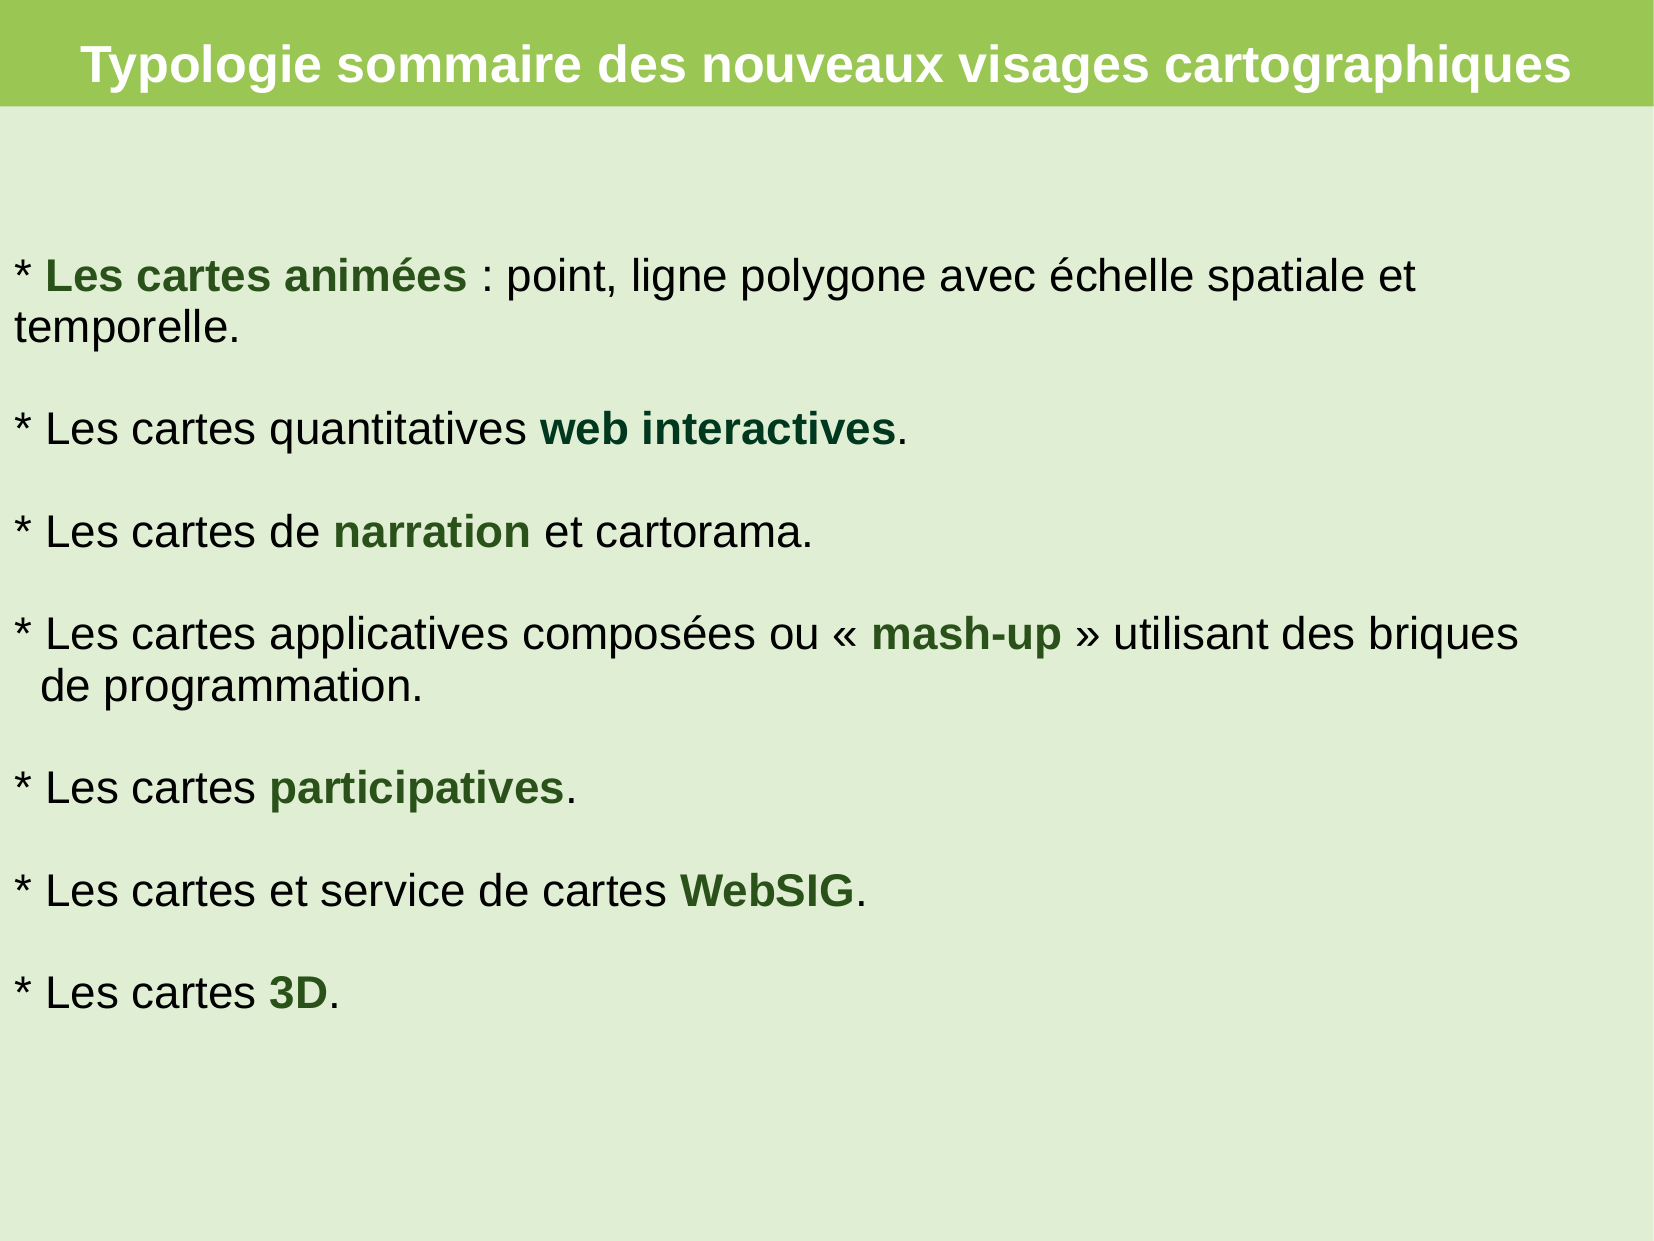

Typologie sommaire des nouveaux visages cartographiques
* Les cartes animées : point, ligne polygone avec échelle spatiale et temporelle.
* Les cartes quantitatives web interactives.
* Les cartes de narration et cartorama.
* Les cartes applicatives composées ou « mash-up » utilisant des briques
 de programmation.
* Les cartes participatives.
* Les cartes et service de cartes WebSIG.
* Les cartes 3D.